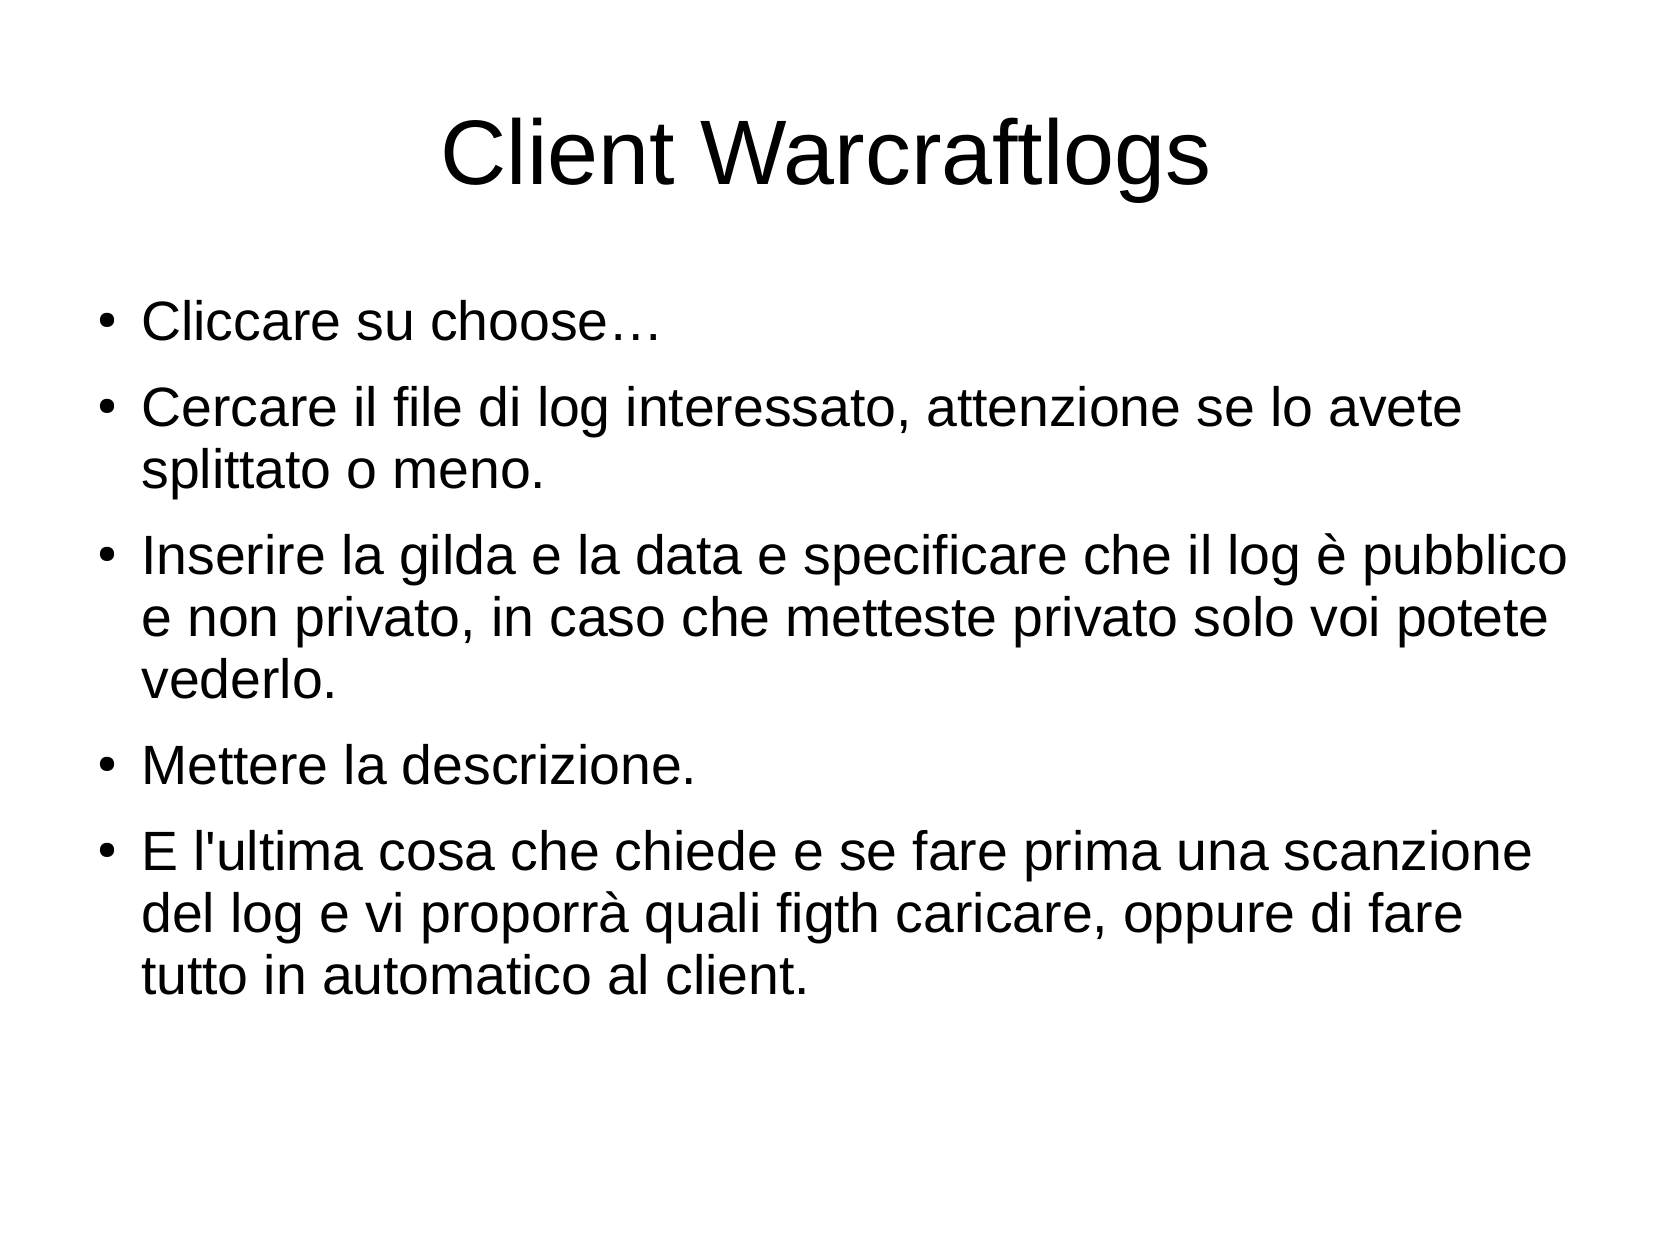

# Client Warcraftlogs
Cliccare su choose…
Cercare il file di log interessato, attenzione se lo avete splittato o meno.
Inserire la gilda e la data e specificare che il log è pubblico e non privato, in caso che metteste privato solo voi potete vederlo.
Mettere la descrizione.
E l'ultima cosa che chiede e se fare prima una scanzione del log e vi proporrà quali figth caricare, oppure di fare tutto in automatico al client.